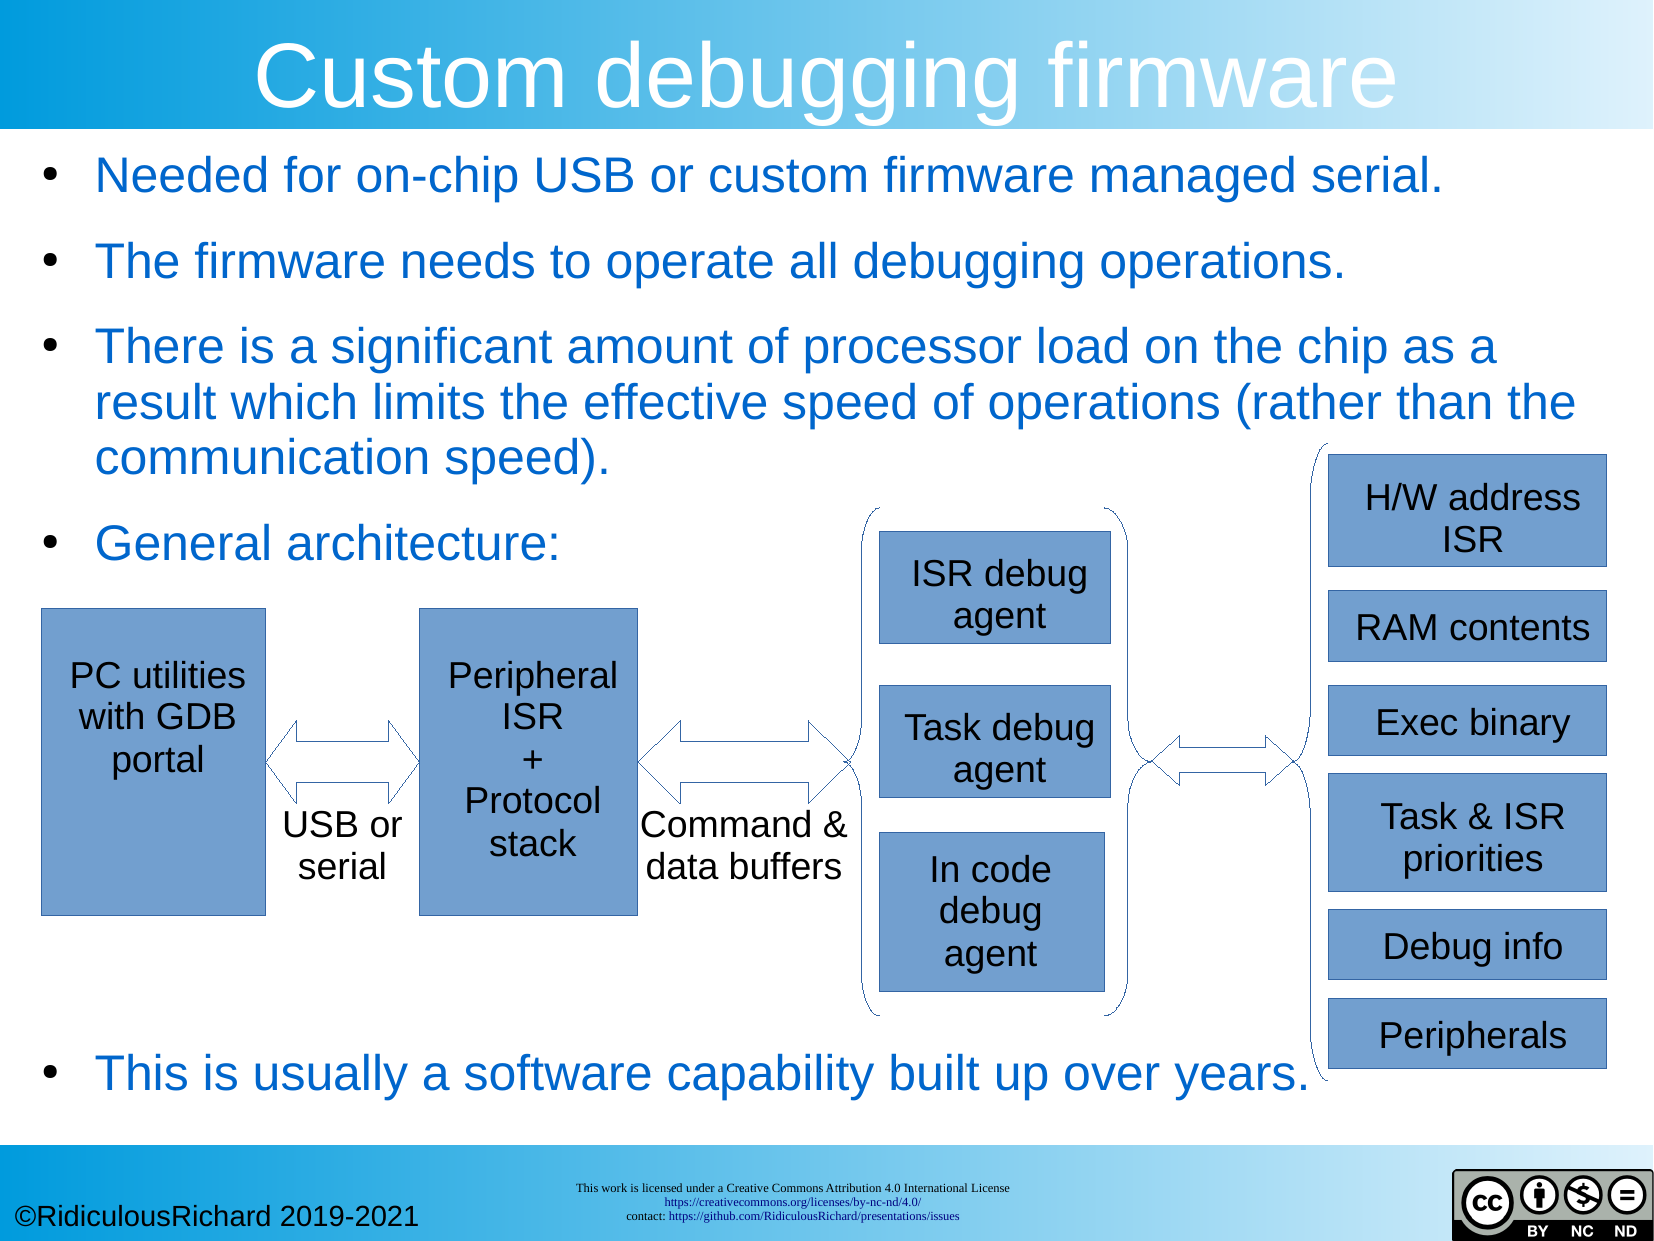

# Custom debugging firmware
Needed for on-chip USB or custom firmware managed serial.
The firmware needs to operate all debugging operations.
There is a significant amount of processor load on the chip as a result which limits the effective speed of operations (rather than the communication speed).
General architecture:
This is usually a software capability built up over years.
H/W address ISR
ISR debug agent
RAM contents
PC utilities
with GDB portal
Peripheral ISR
+
Protocol stack
Task debug agent
Exec binary
USB or
serial
Command &
data buffers
Task & ISR priorities
In code debug agent
Debug info
Peripherals